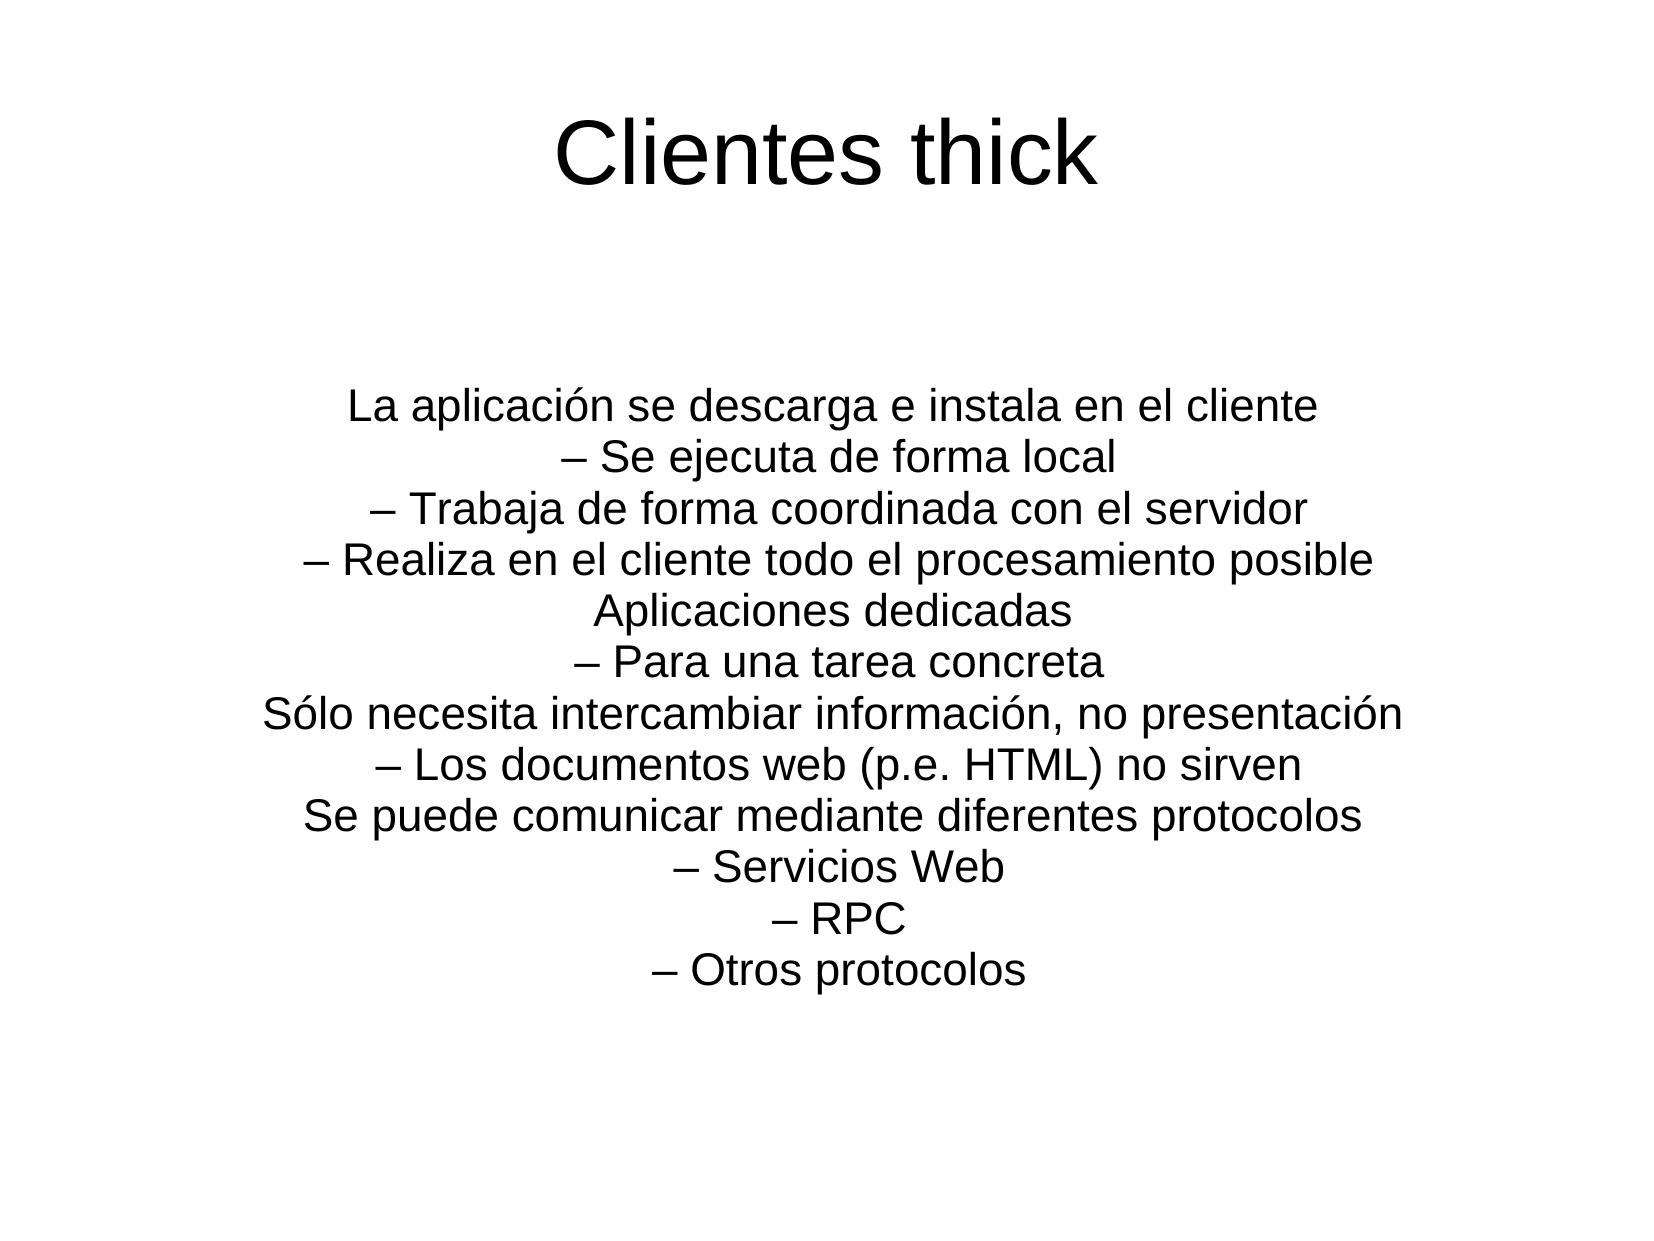

# Clientes thick
 La aplicación se descarga e instala en el cliente
 – Se ejecuta de forma local
 – Trabaja de forma coordinada con el servidor
 – Realiza en el cliente todo el procesamiento posible
 Aplicaciones dedicadas
 – Para una tarea concreta
 Sólo necesita intercambiar información, no presentación
 – Los documentos web (p.e. HTML) no sirven
 Se puede comunicar mediante diferentes protocolos
 – Servicios Web
 – RPC
 – Otros protocolos